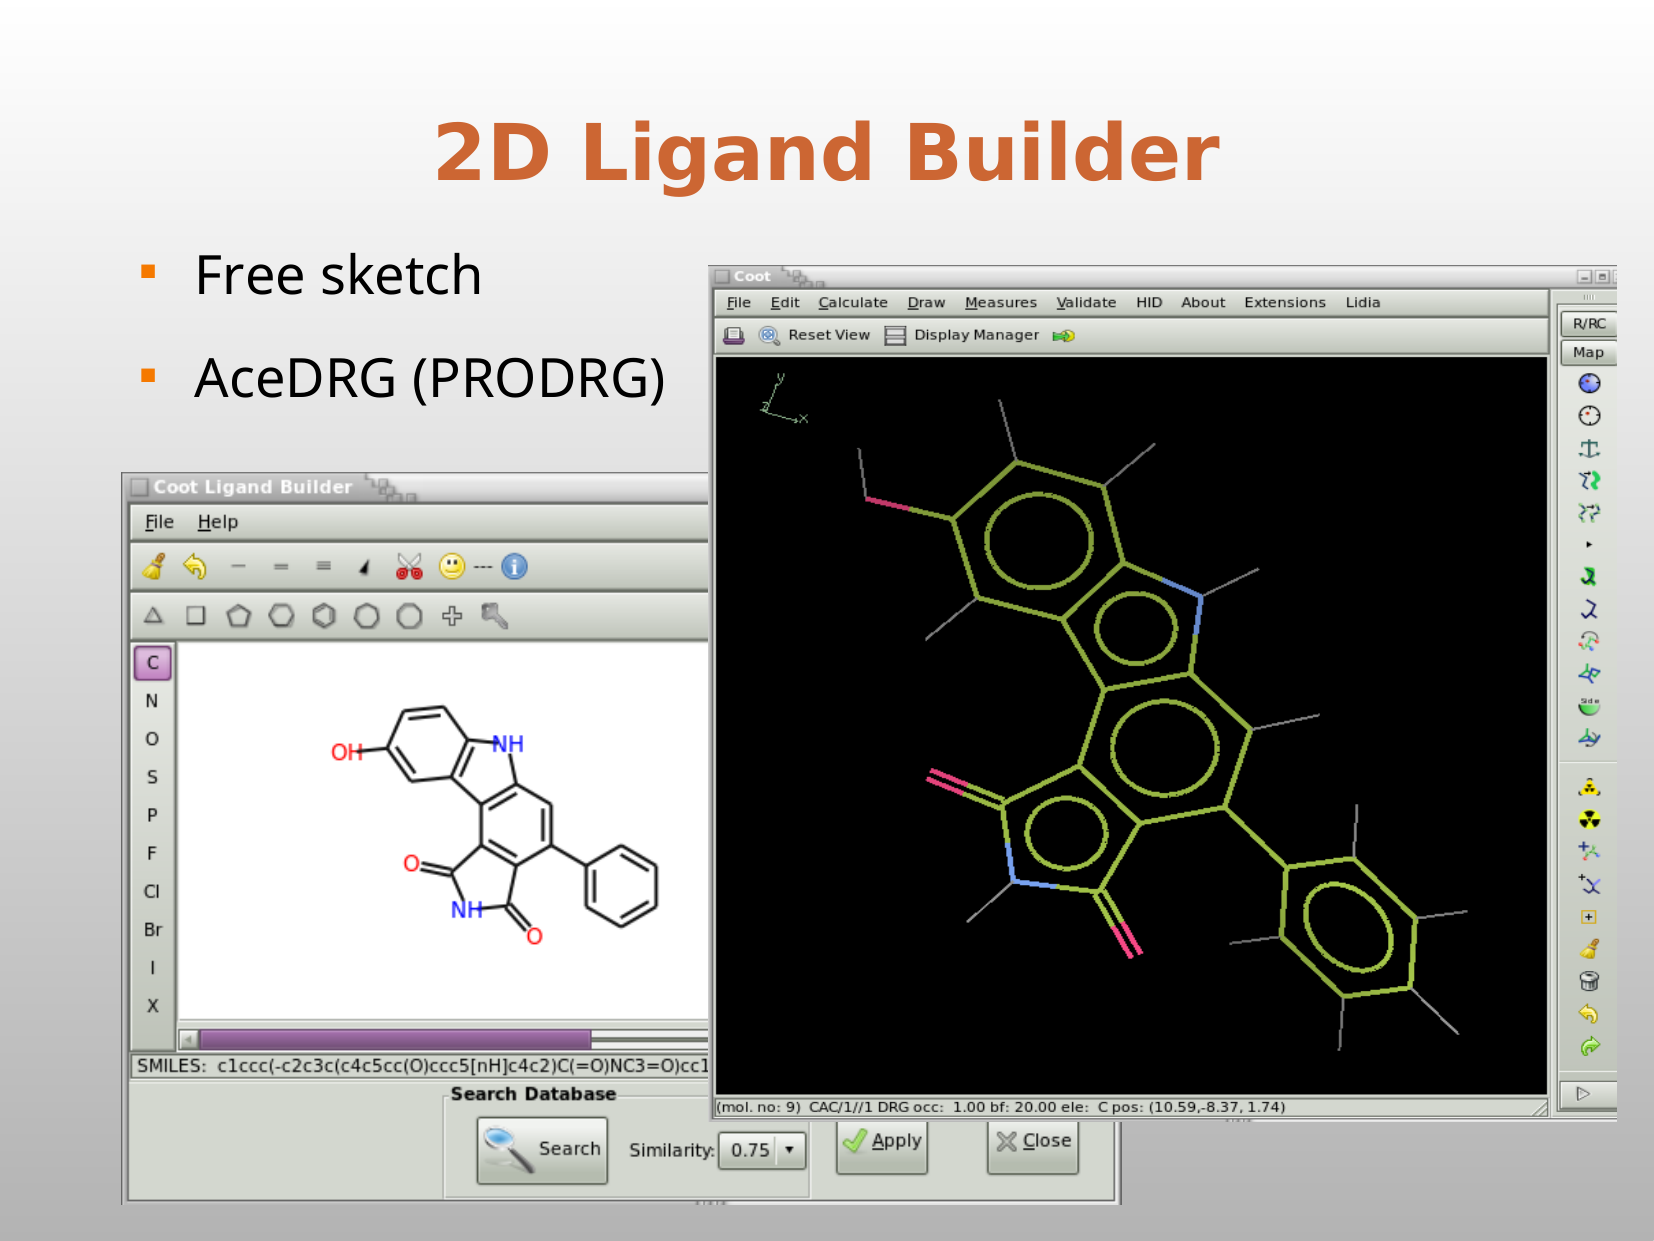

# 2D Ligand Builder
Free sketch
AceDRG (PRODRG)